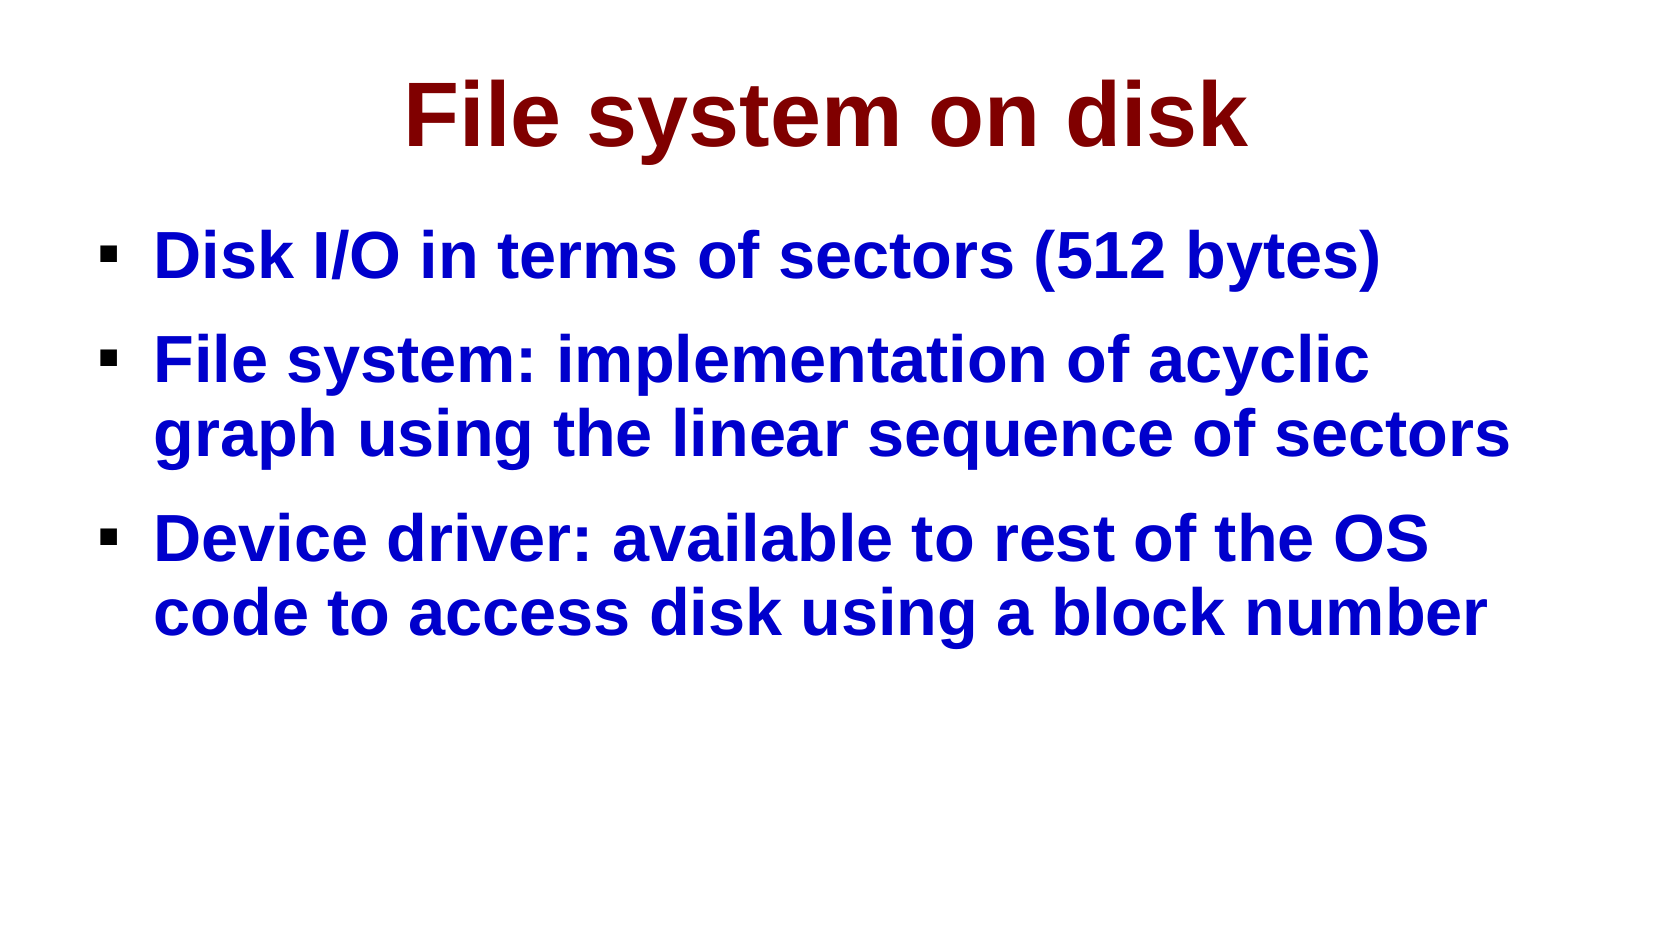

# File system on disk
Disk I/O in terms of sectors (512 bytes)
File system: implementation of acyclic graph using the linear sequence of sectors
Device driver: available to rest of the OS code to access disk using a block number